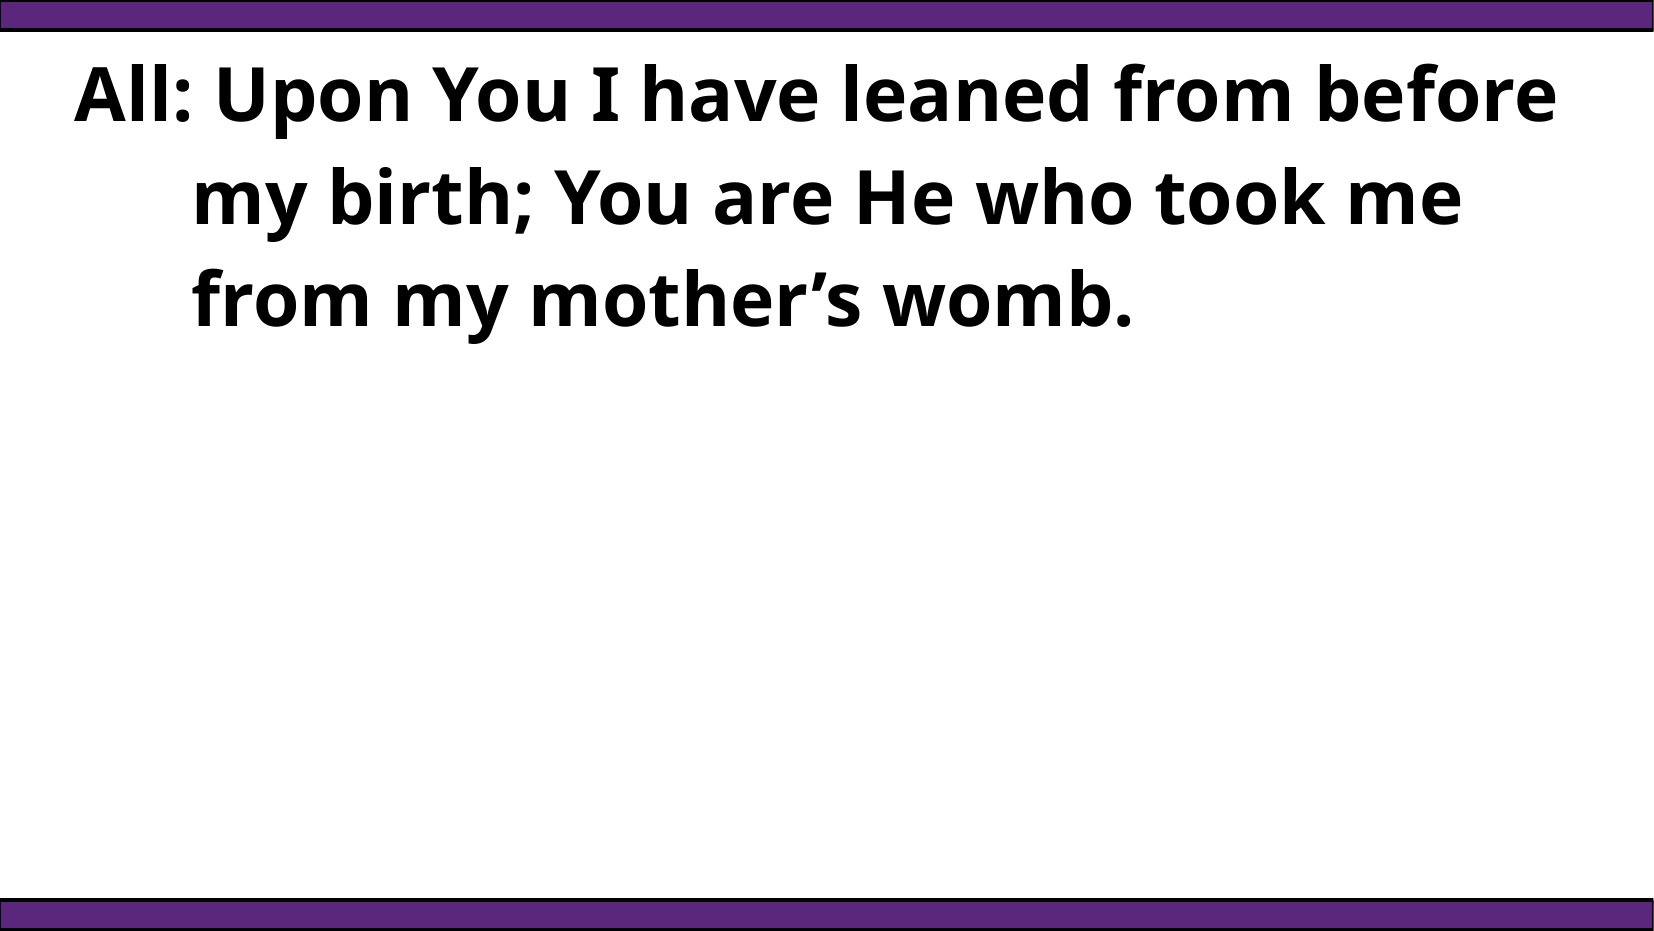

All: Upon You I have leaned from before
 my birth; You are He who took me
 from my mother’s womb.